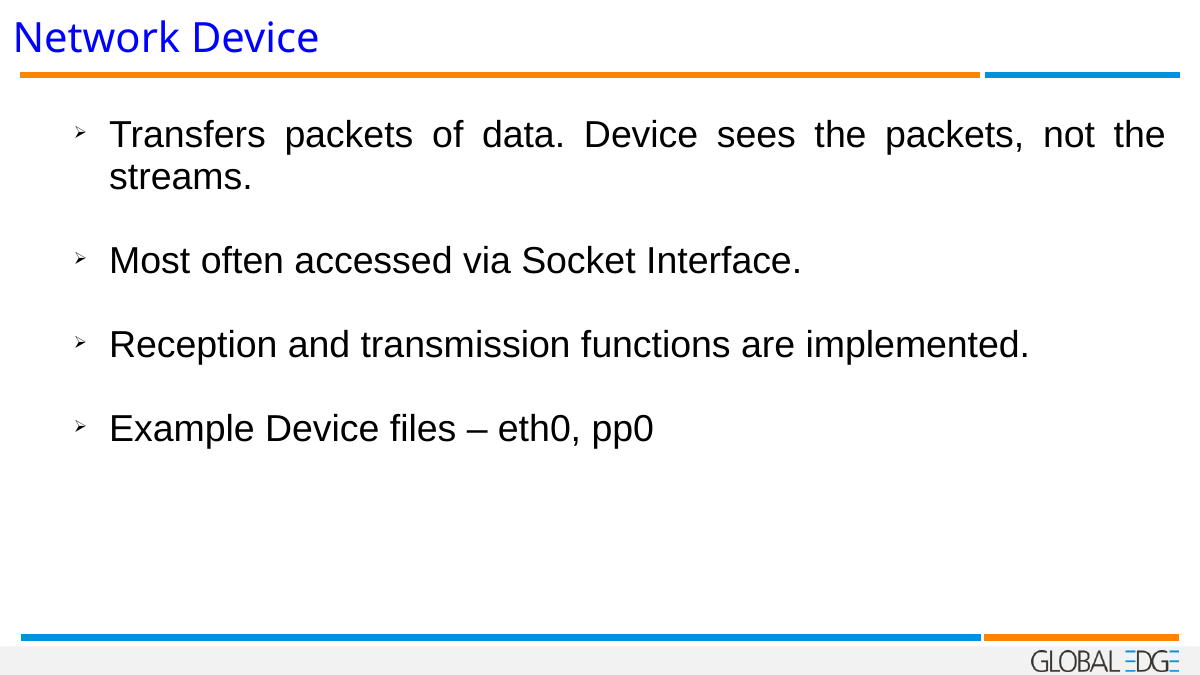

# Network Device
Transfers packets of data. Device sees the packets, not the streams.
Most often accessed via Socket Interface.
Reception and transmission functions are implemented.
Example Device files – eth0, pp0